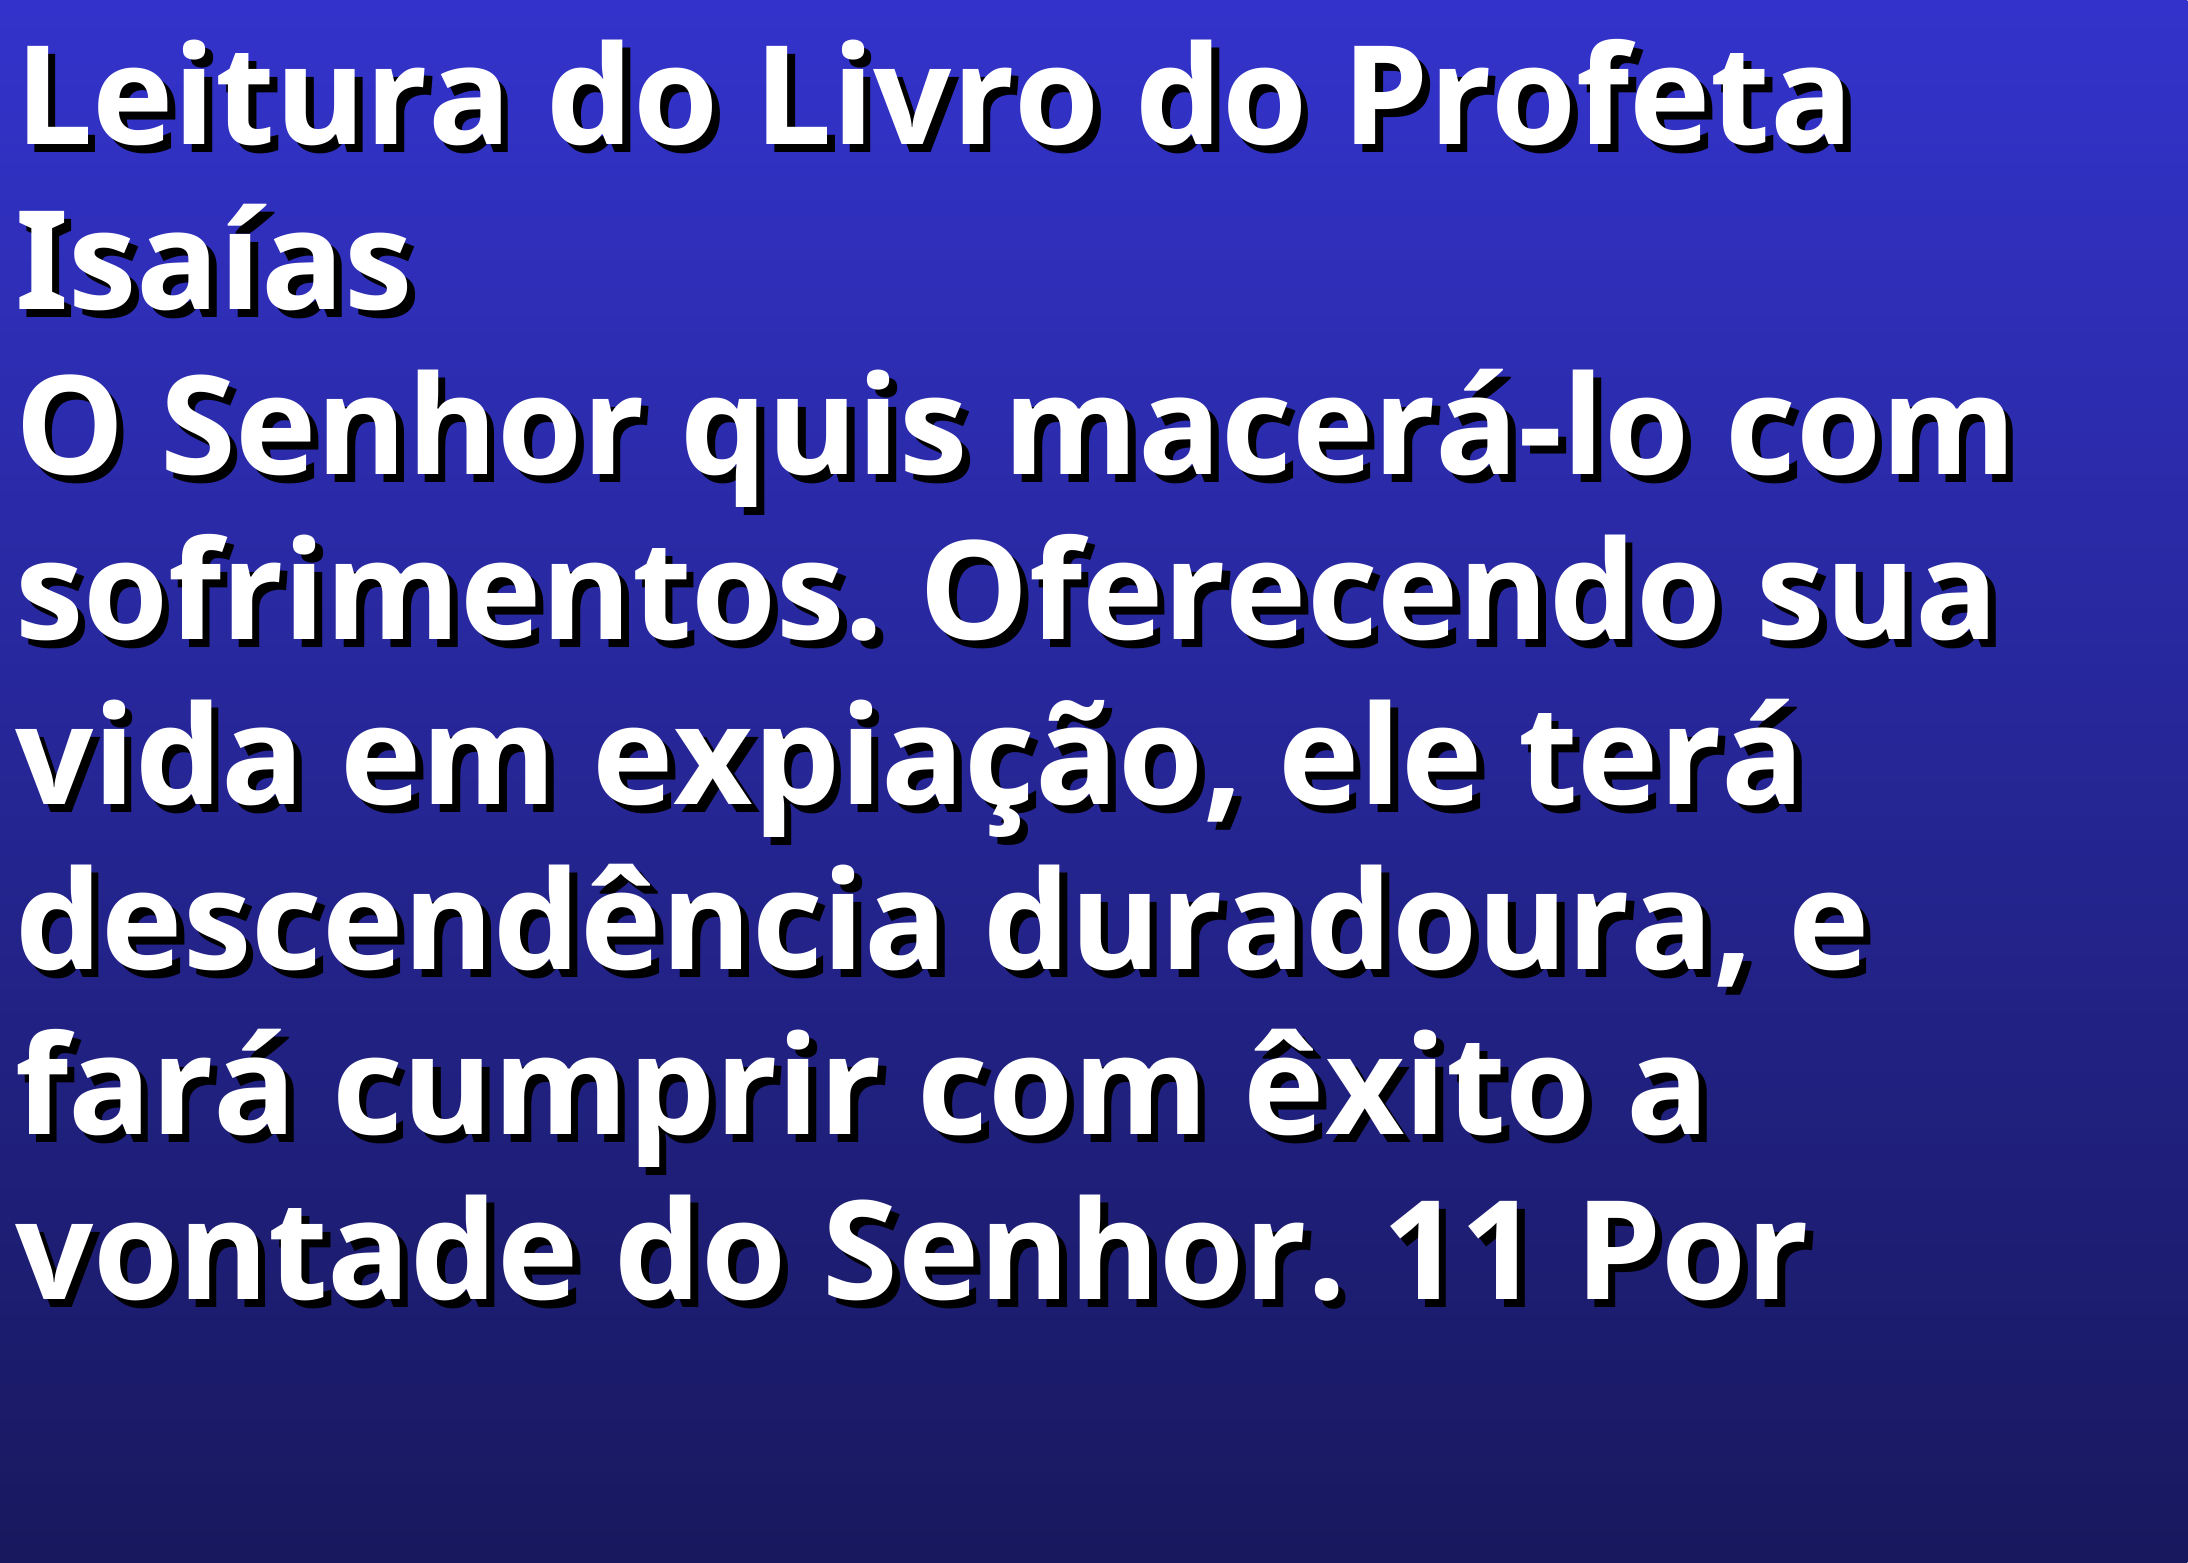

Leitura do Livro do Profeta Isaías
O Senhor quis macerá-lo com sofrimentos. Oferecendo sua vida em expiação, ele terá descendência duradoura, e fará cumprir com êxito a vontade do Senhor. 11 Por